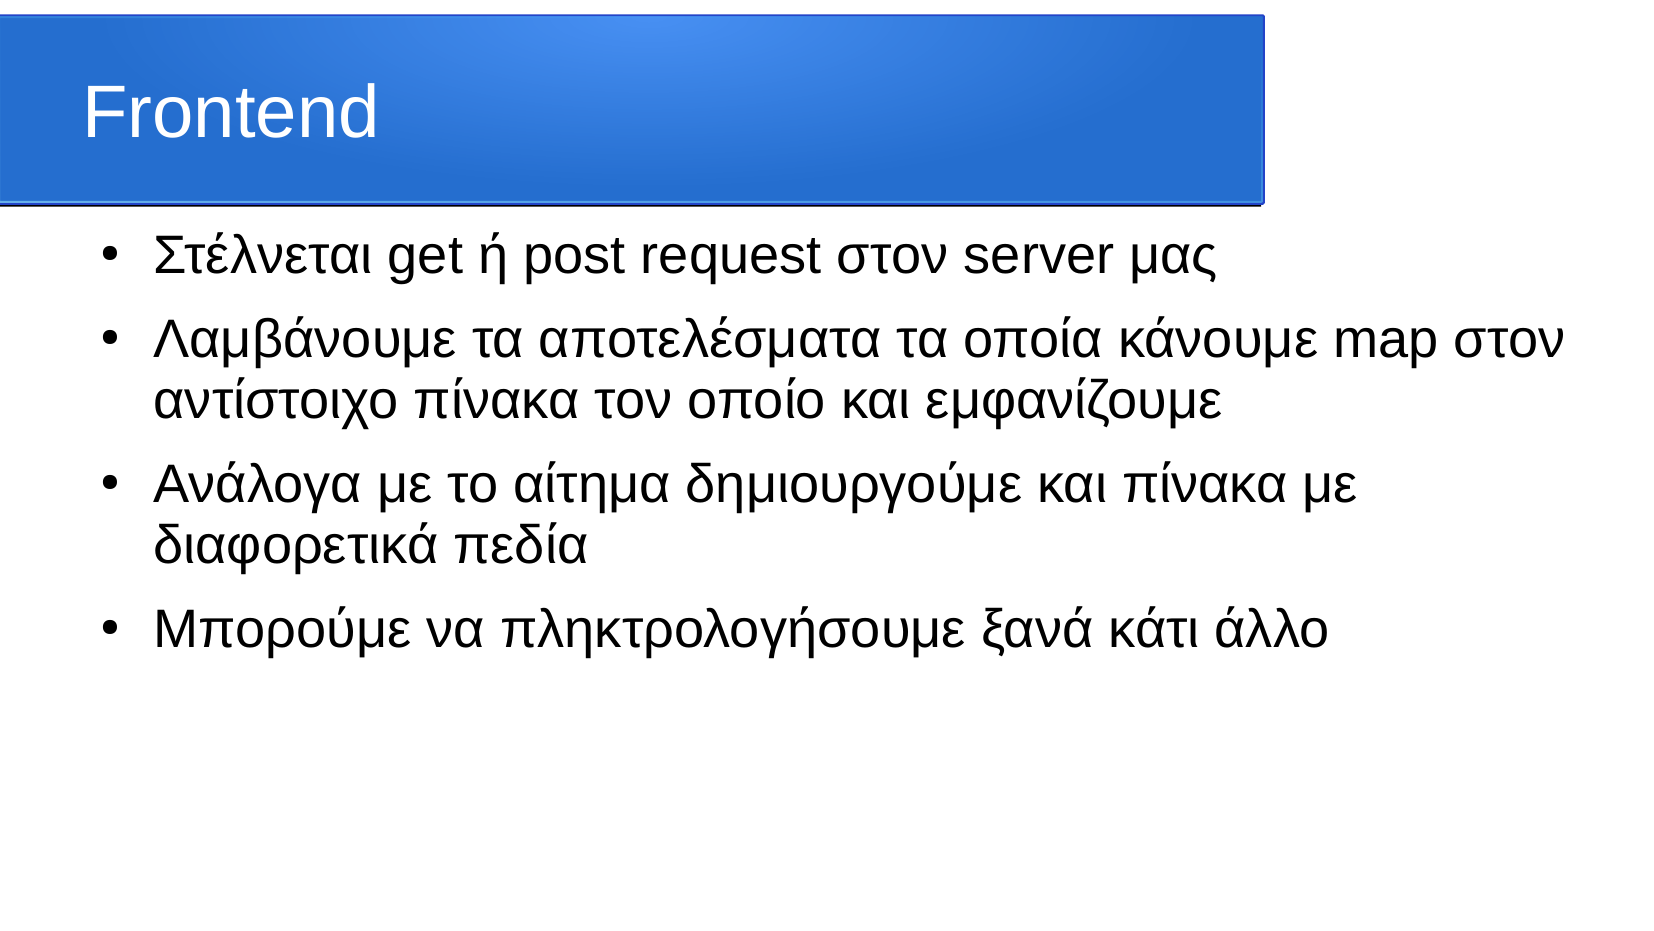

# Frontend
Στέλνεται get ή post request στον server μας
Λαμβάνουμε τα αποτελέσματα τα οποία κάνουμε map στον αντίστοιχο πίνακα τον οποίο και εμφανίζουμε
Ανάλογα με το αίτημα δημιουργούμε και πίνακα με διαφορετικά πεδία
Μπορούμε να πληκτρολογήσουμε ξανά κάτι άλλο